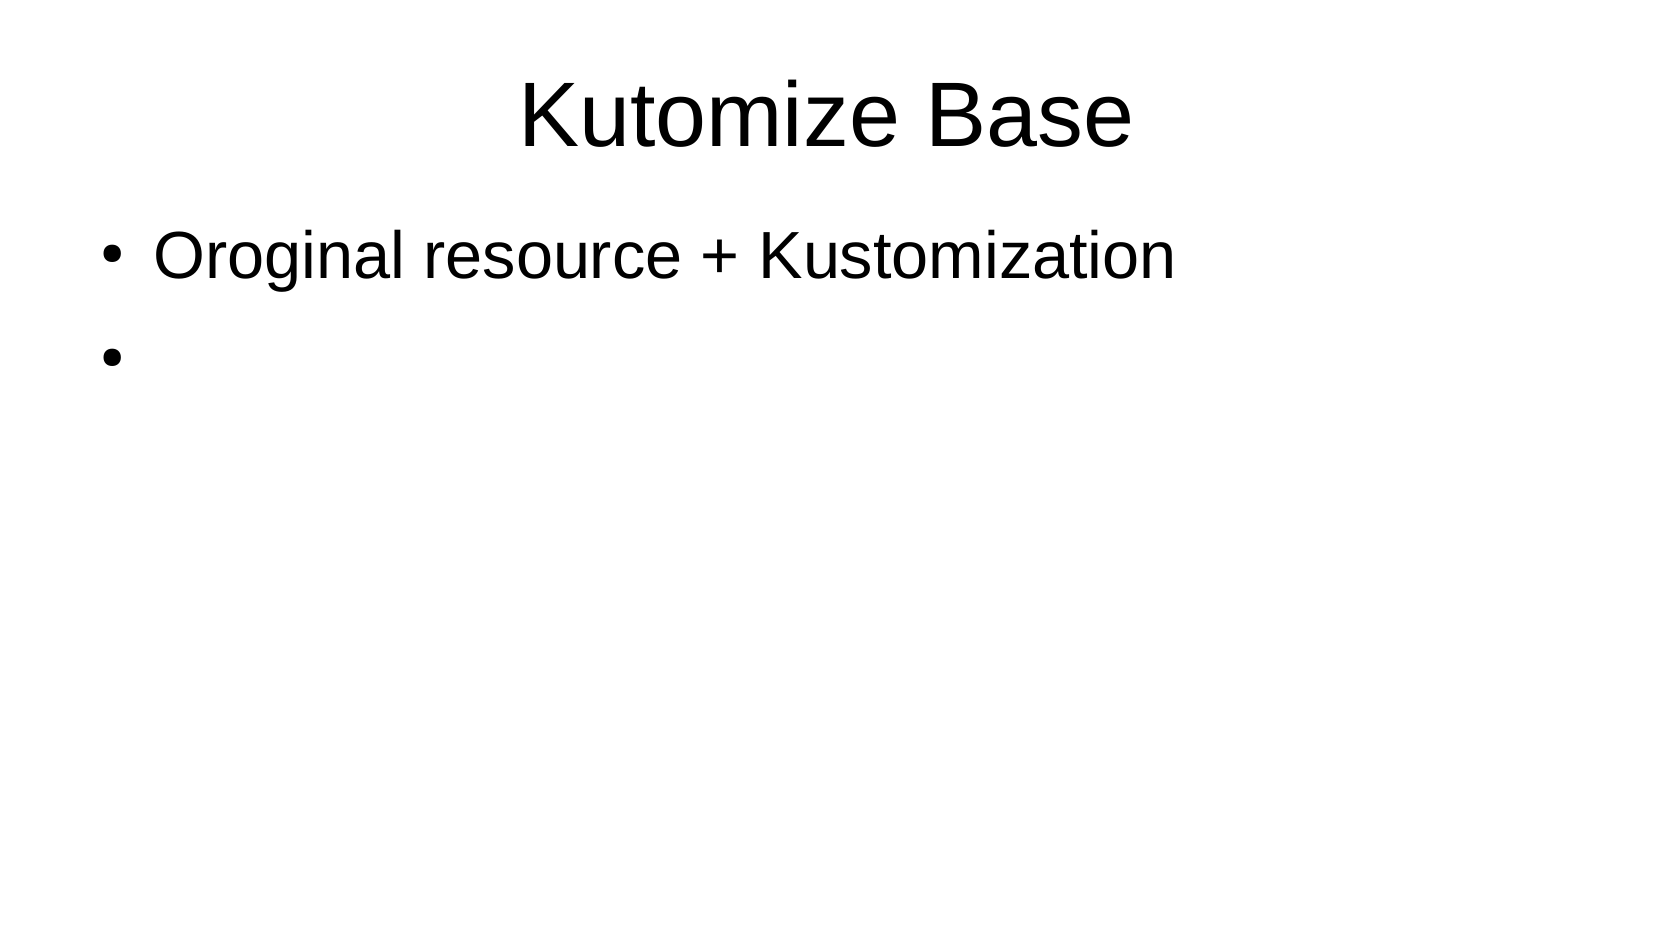

# Kutomize Base
Oroginal resource + Kustomization